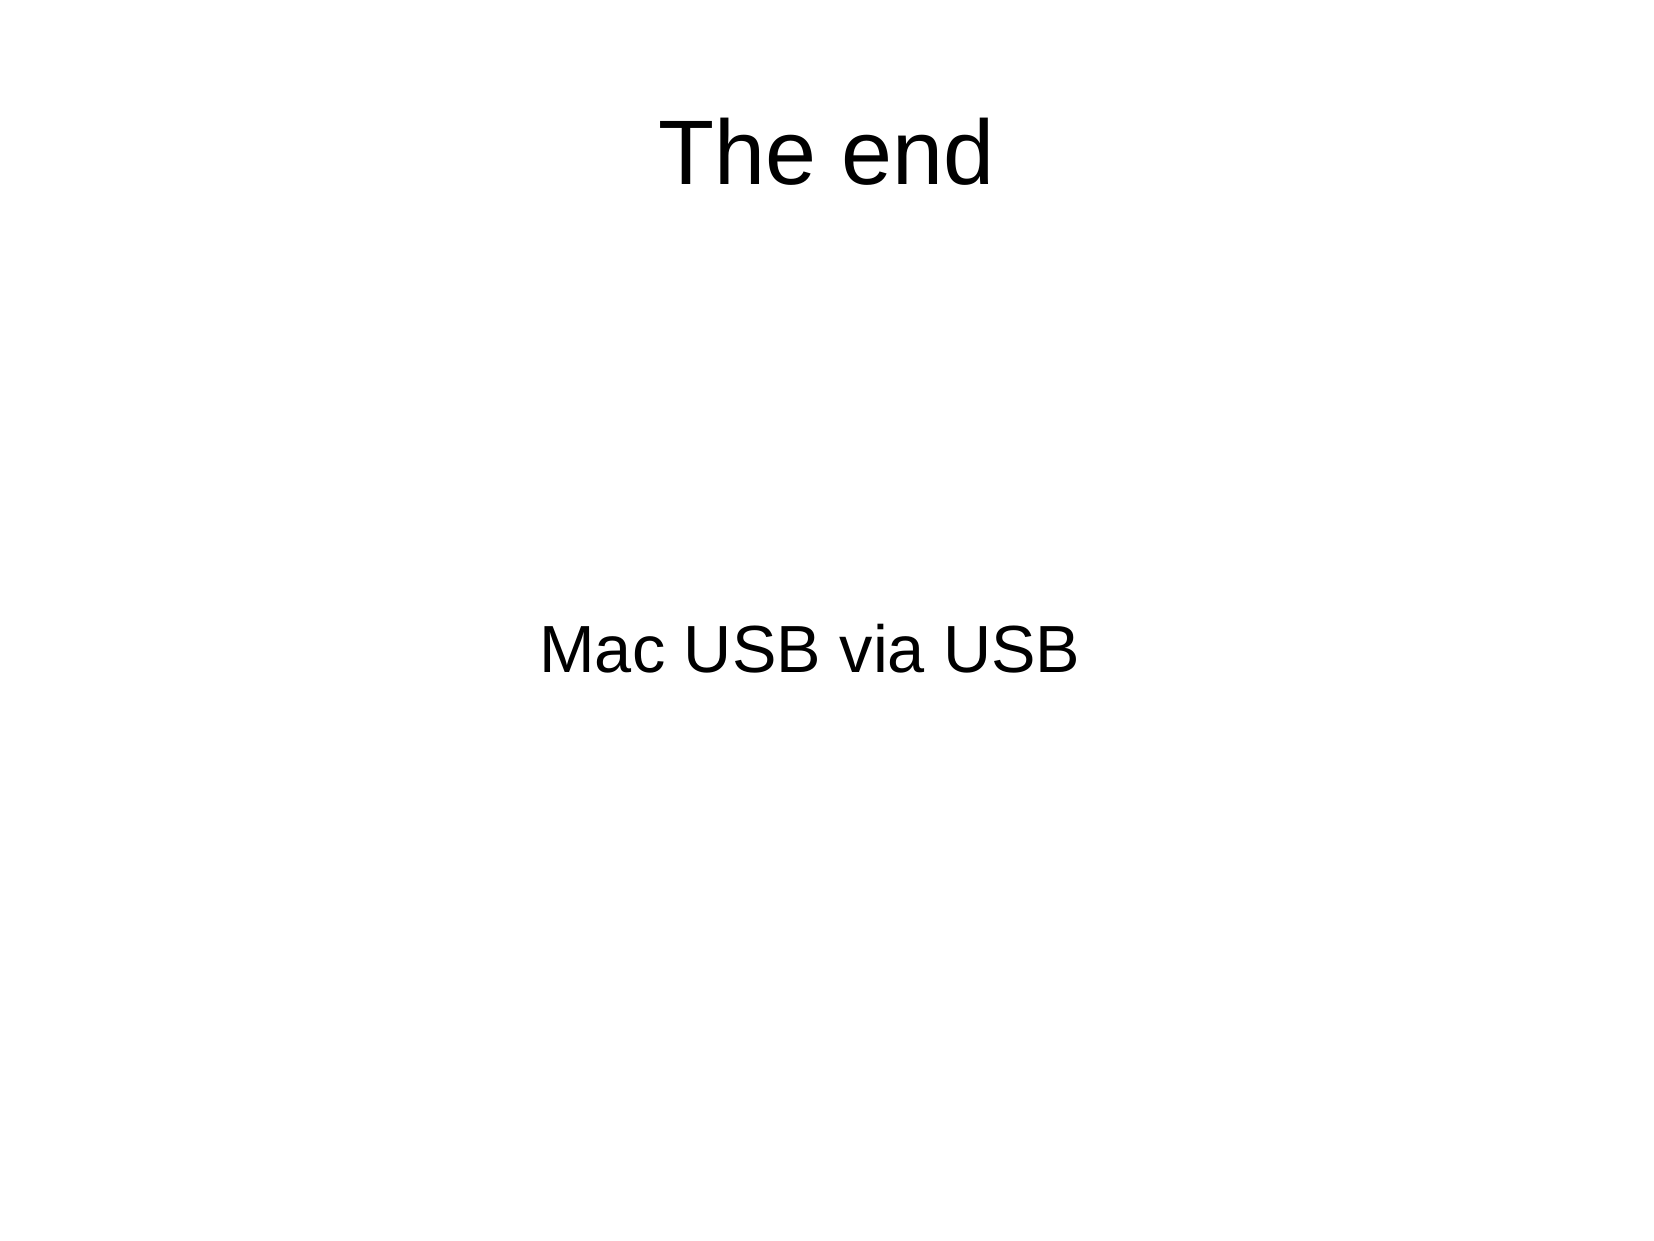

# The end
Mac USB via USB